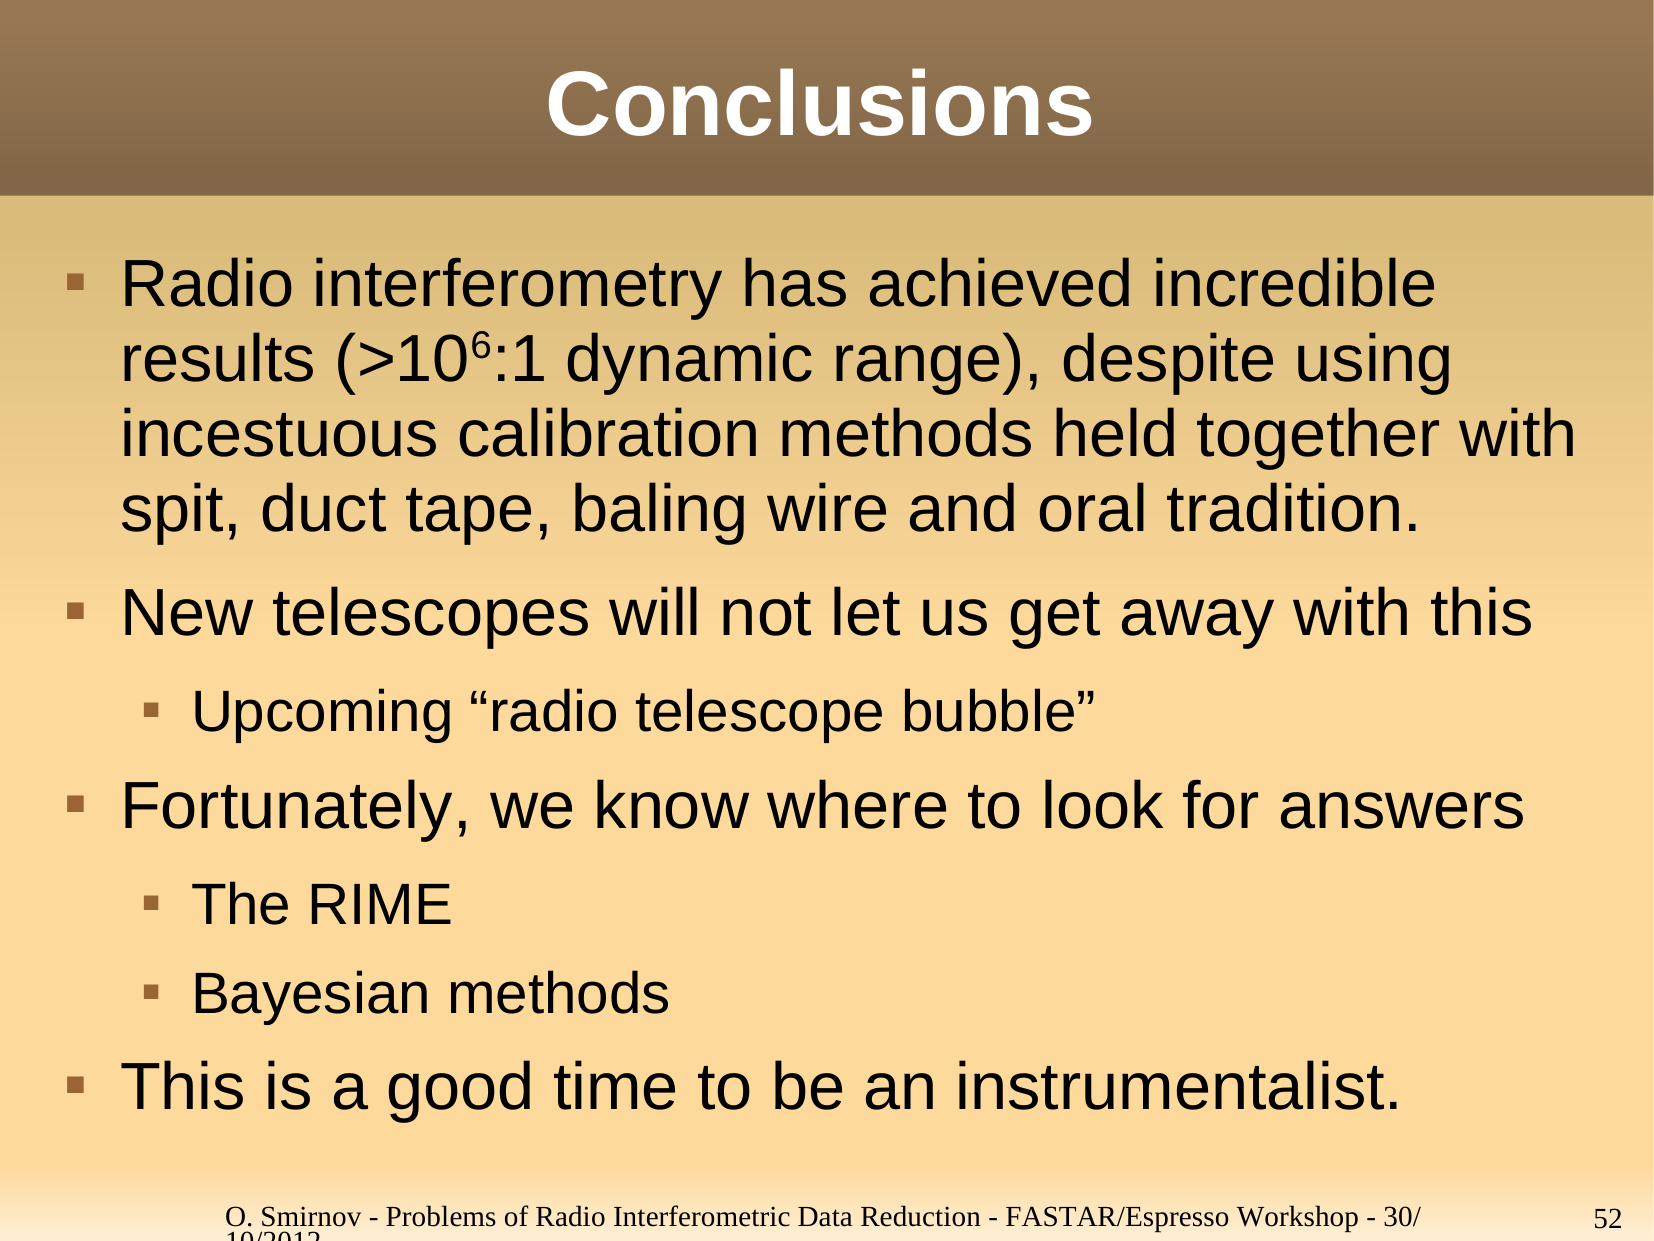

# Conclusions
Radio interferometry has achieved incredible results (>106:1 dynamic range), despite using incestuous calibration methods held together with spit, duct tape, baling wire and oral tradition.
New telescopes will not let us get away with this
Upcoming “radio telescope bubble”
Fortunately, we know where to look for answers
The RIME
Bayesian methods
This is a good time to be an instrumentalist.
O. Smirnov - Problems of Radio Interferometric Data Reduction - FASTAR/Espresso Workshop - 30/10/2012
52